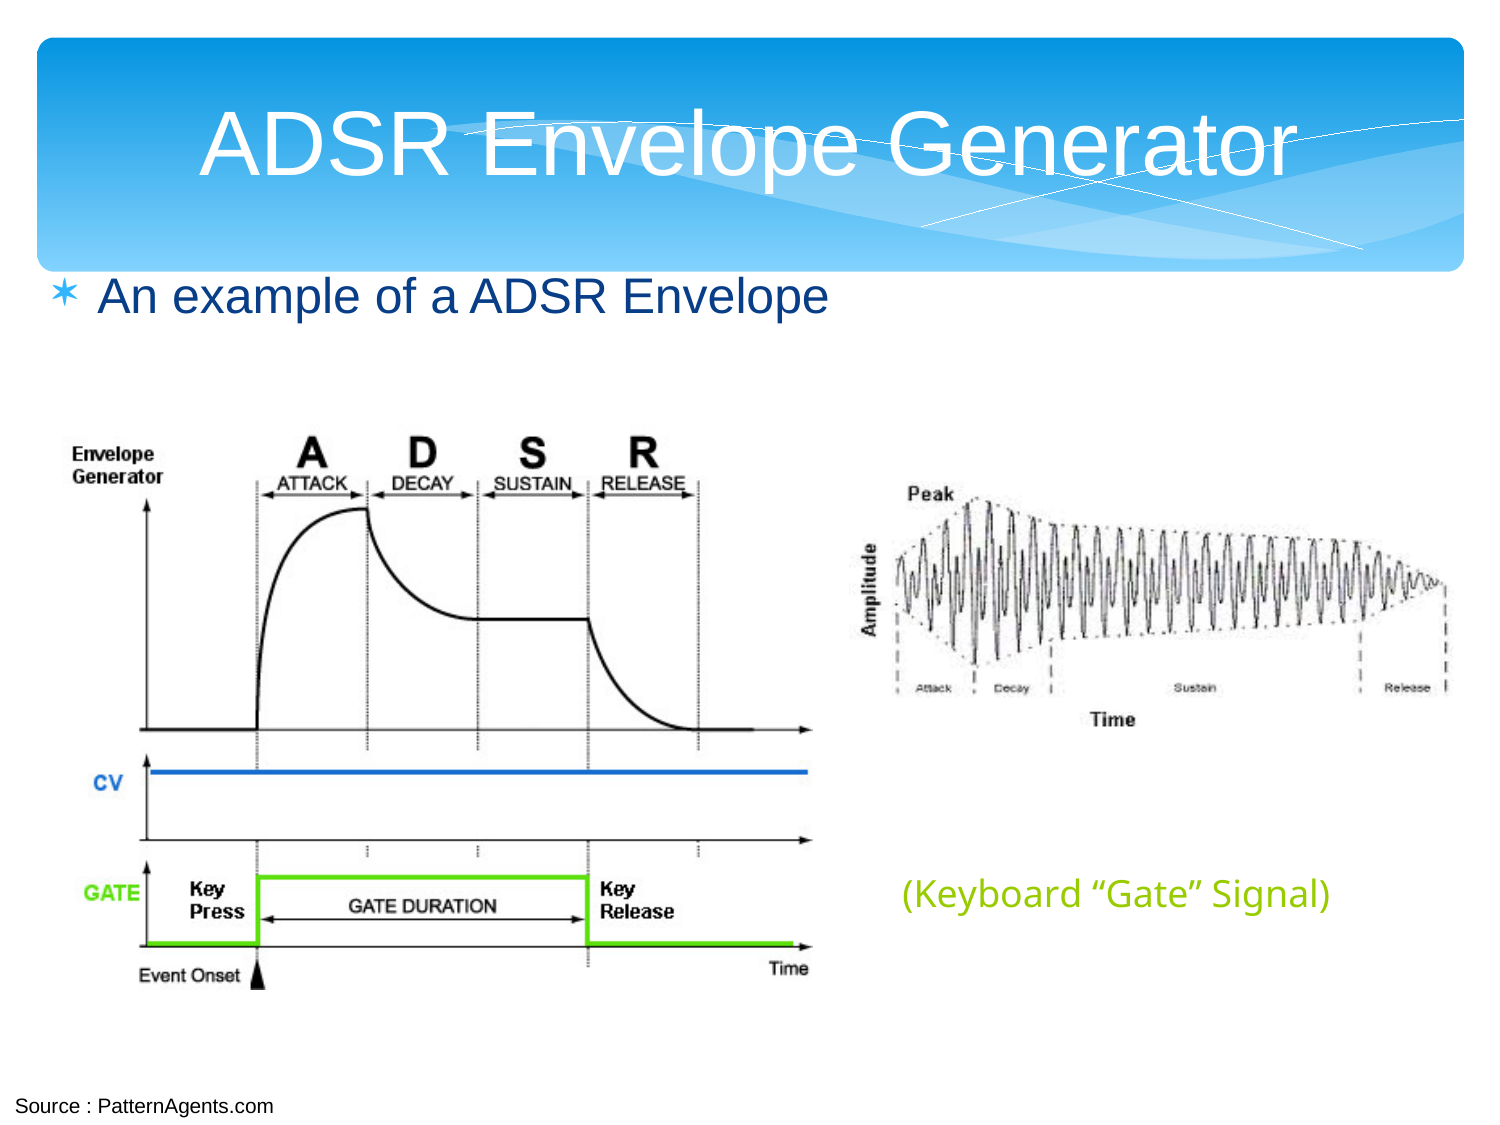

# ADSR Envelope Generator
An example of a ADSR Envelope
(Keyboard “Gate” Signal)
Source : PatternAgents.com